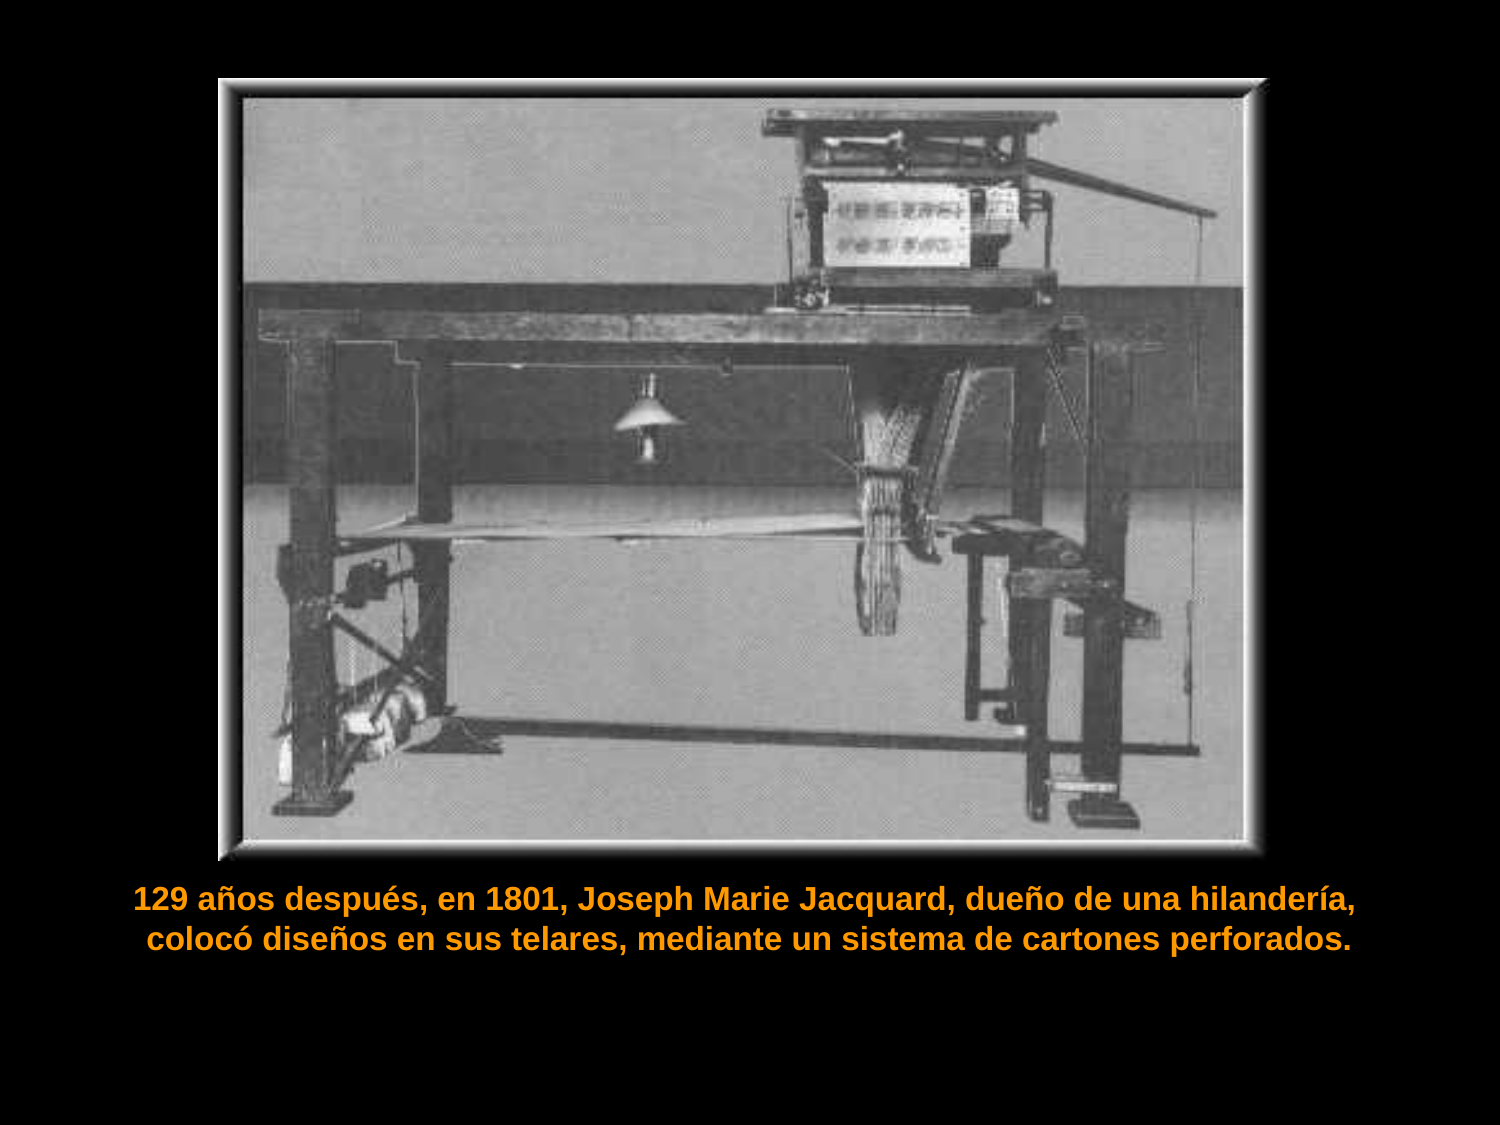

129 años después, en 1801, Joseph Marie Jacquard, dueño de una hilandería,
colocó diseños en sus telares, mediante un sistema de cartones perforados.